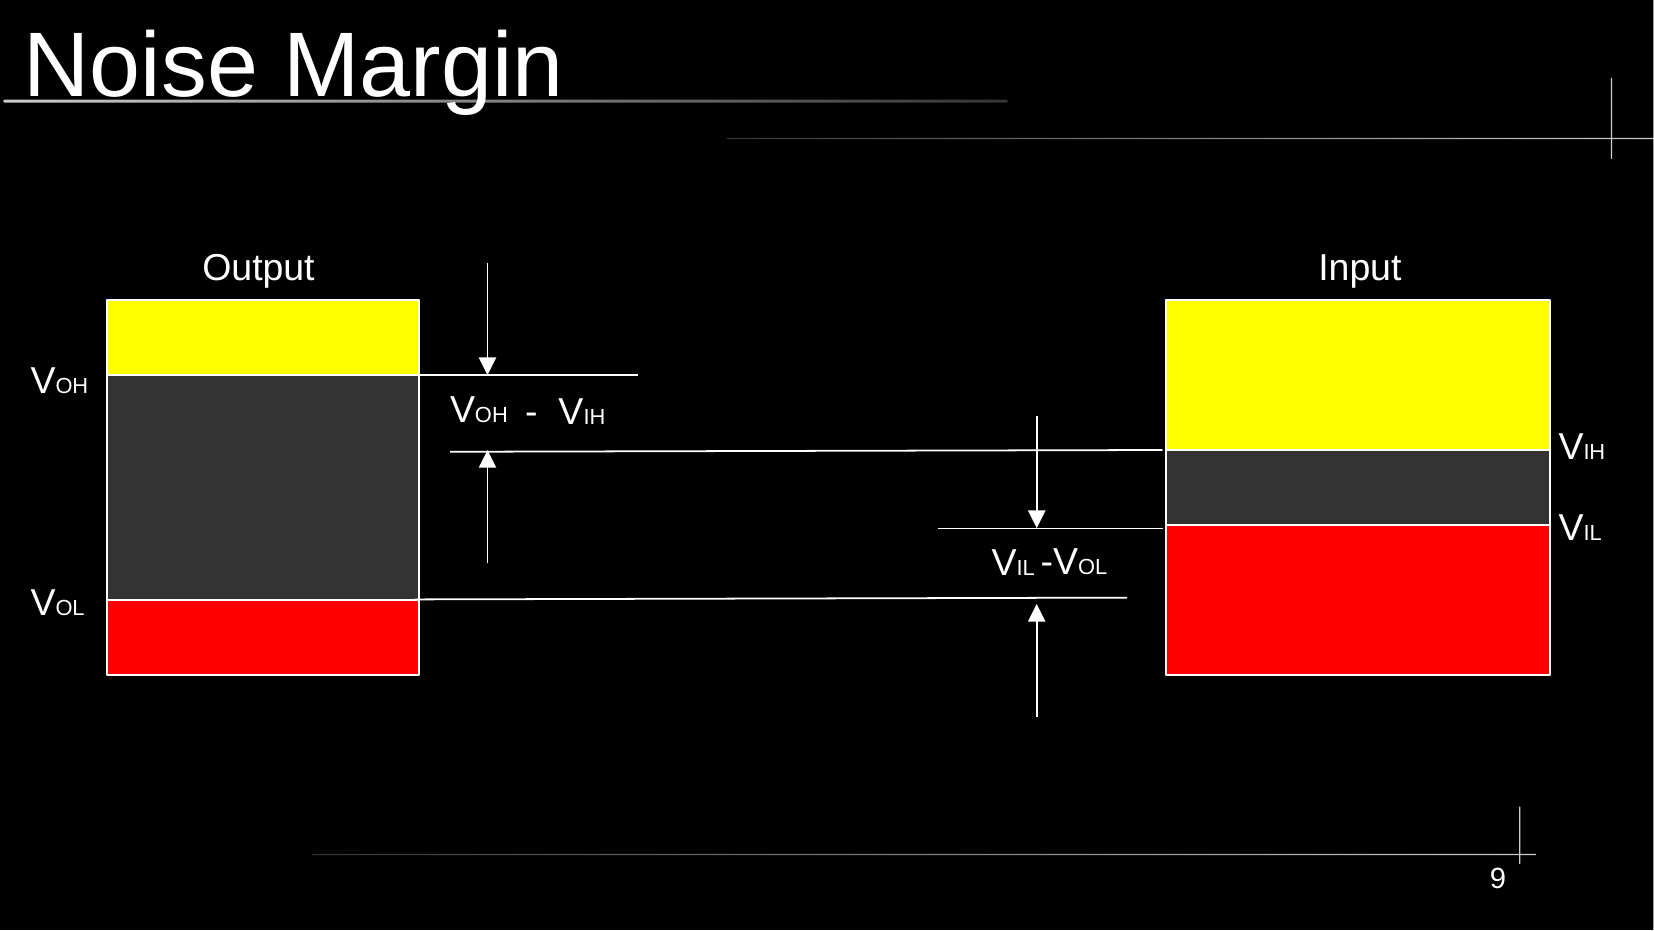

# Noise Margin
Output
Input
VOH
VOH
- VIH
VIH
VIL
-VOL
VIL
VOL
9